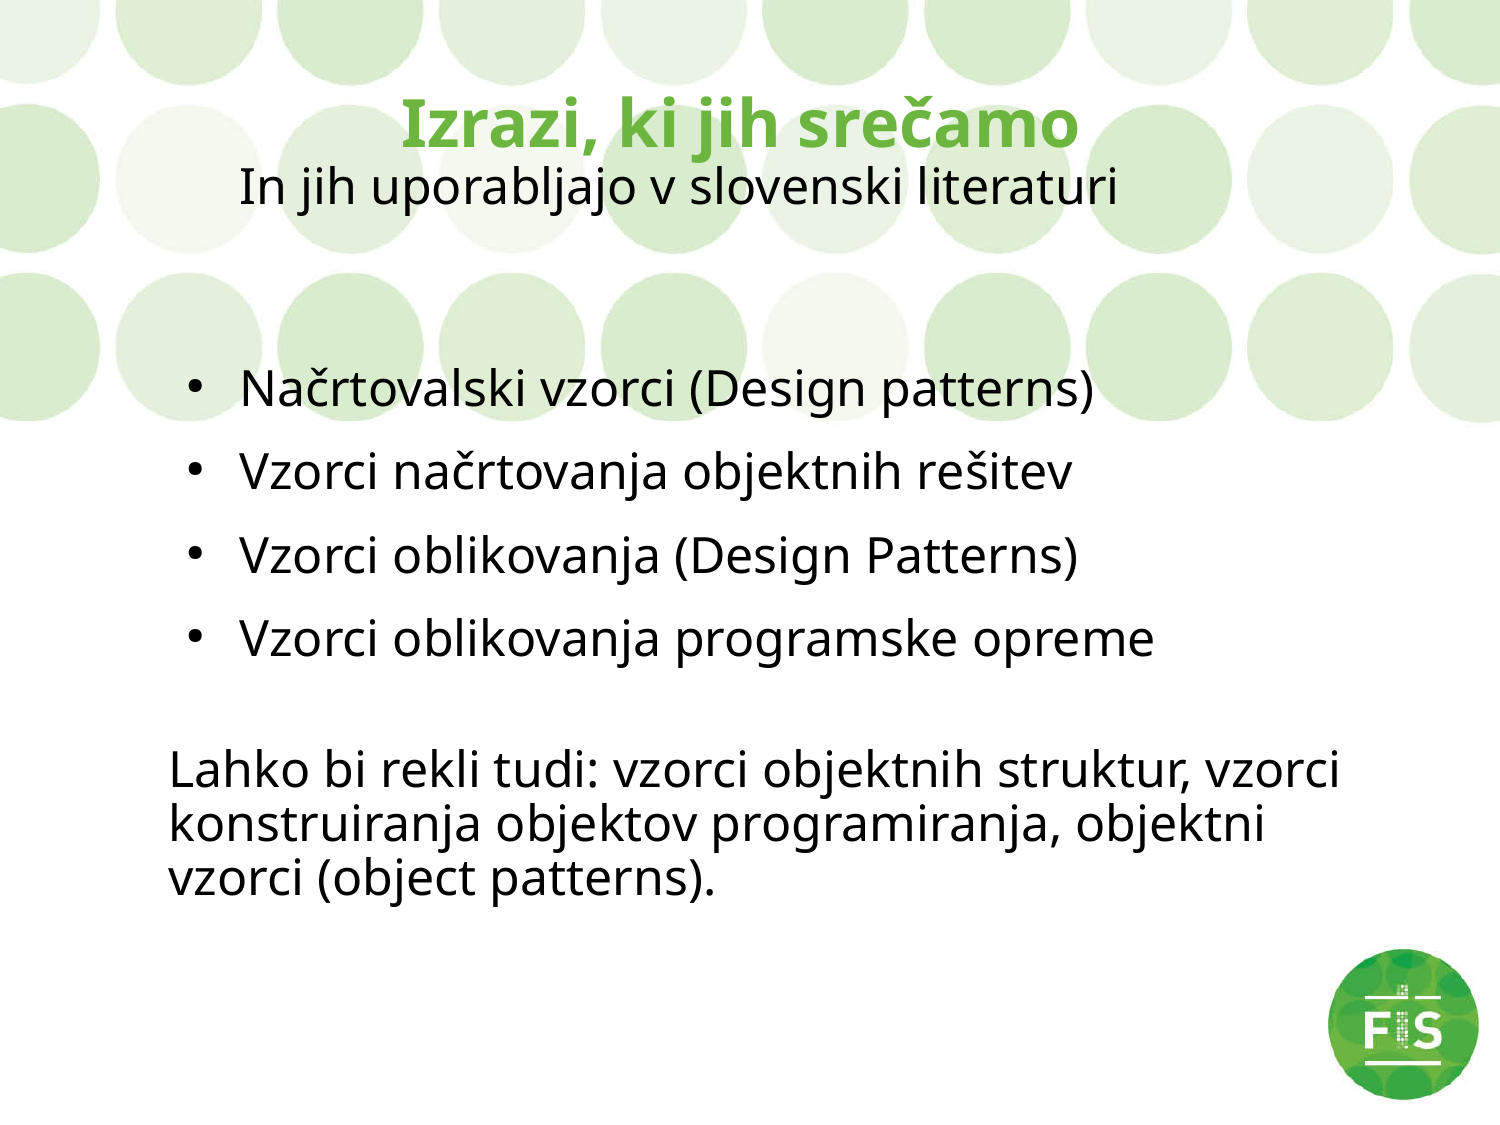

# Izrazi, ki jih srečamo
In jih uporabljajo v slovenski literaturi
Načrtovalski vzorci (Design patterns)
Vzorci načrtovanja objektnih rešitev
Vzorci oblikovanja (Design Patterns)
Vzorci oblikovanja programske opreme
Lahko bi rekli tudi: vzorci objektnih struktur, vzorci konstruiranja objektov programiranja, objektni vzorci (object patterns).